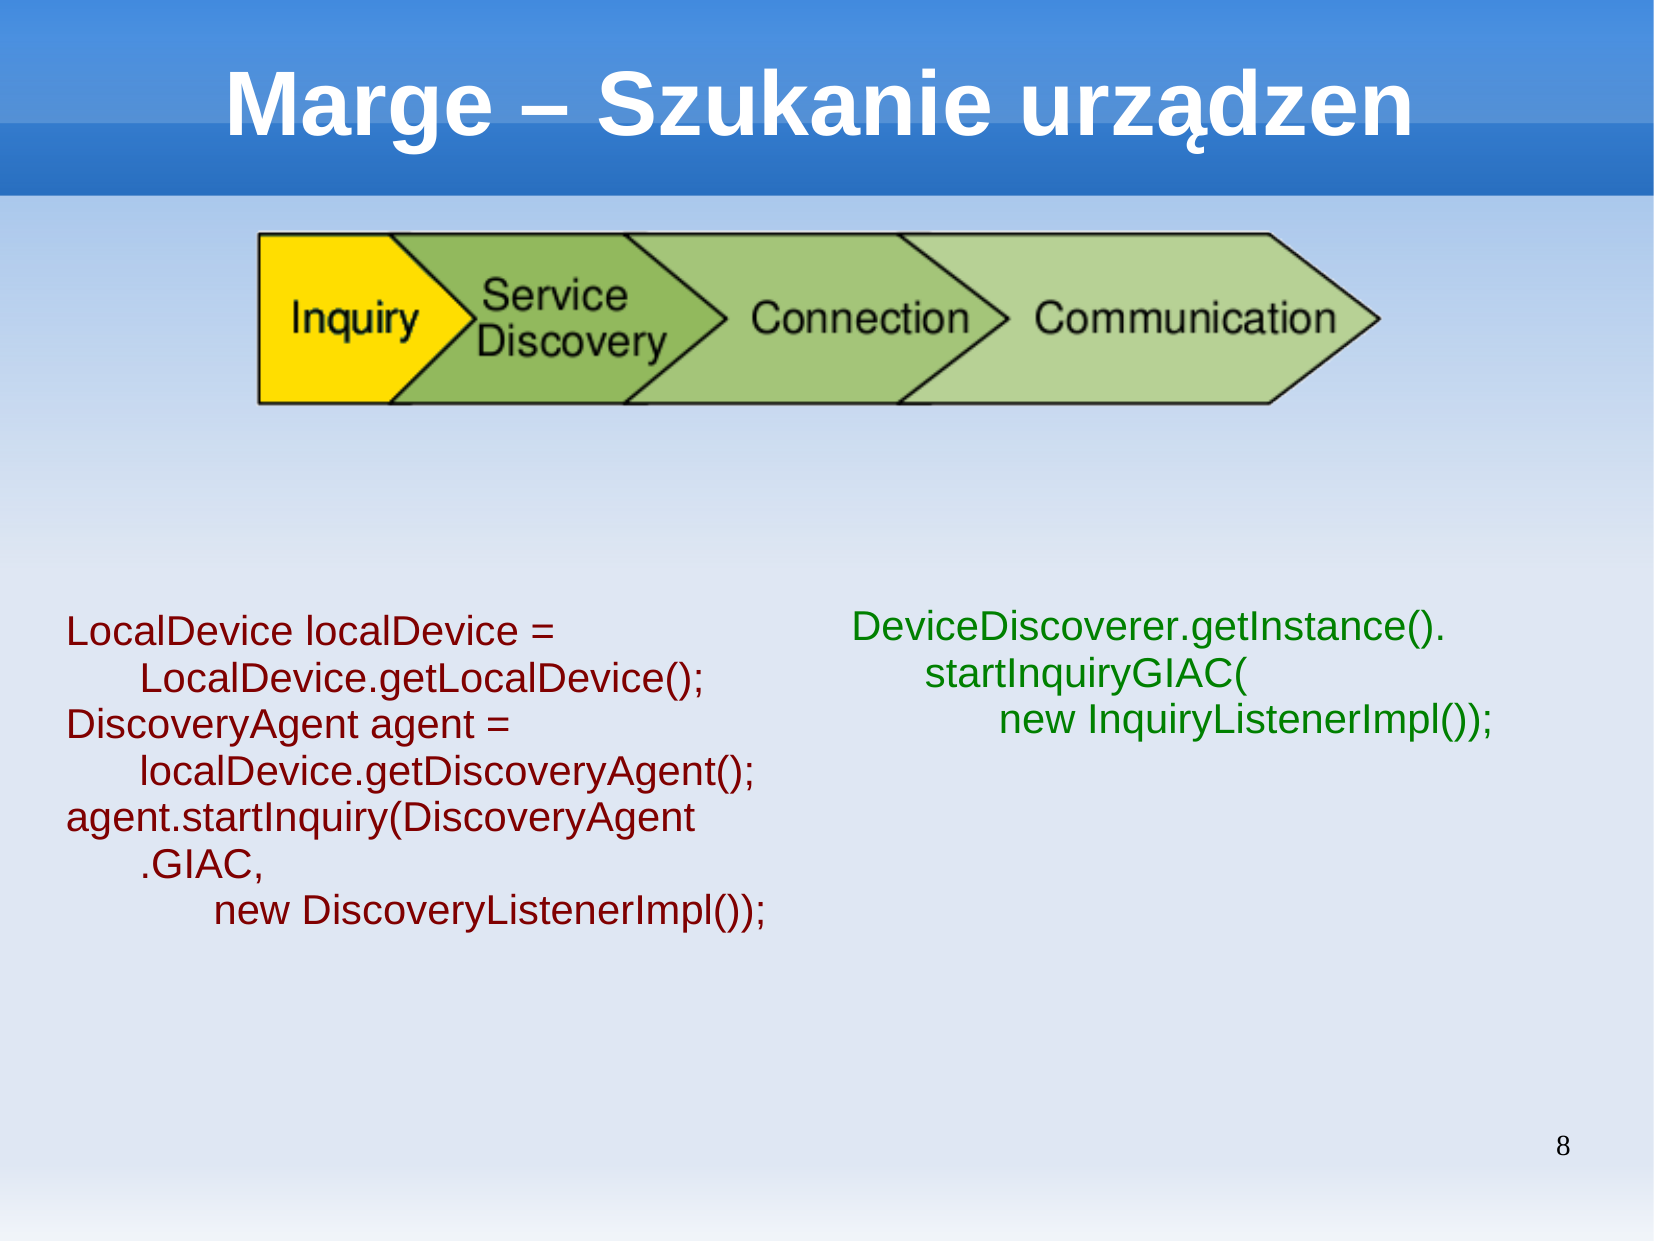

# Marge – Szukanie urządzen
DeviceDiscoverer.getInstance().
	startInquiryGIAC(
		new InquiryListenerImpl());
LocalDevice localDevice =
	LocalDevice.getLocalDevice();
DiscoveryAgent agent =
	localDevice.getDiscoveryAgent();
agent.startInquiry(DiscoveryAgent
	.GIAC,
		new DiscoveryListenerImpl());
8